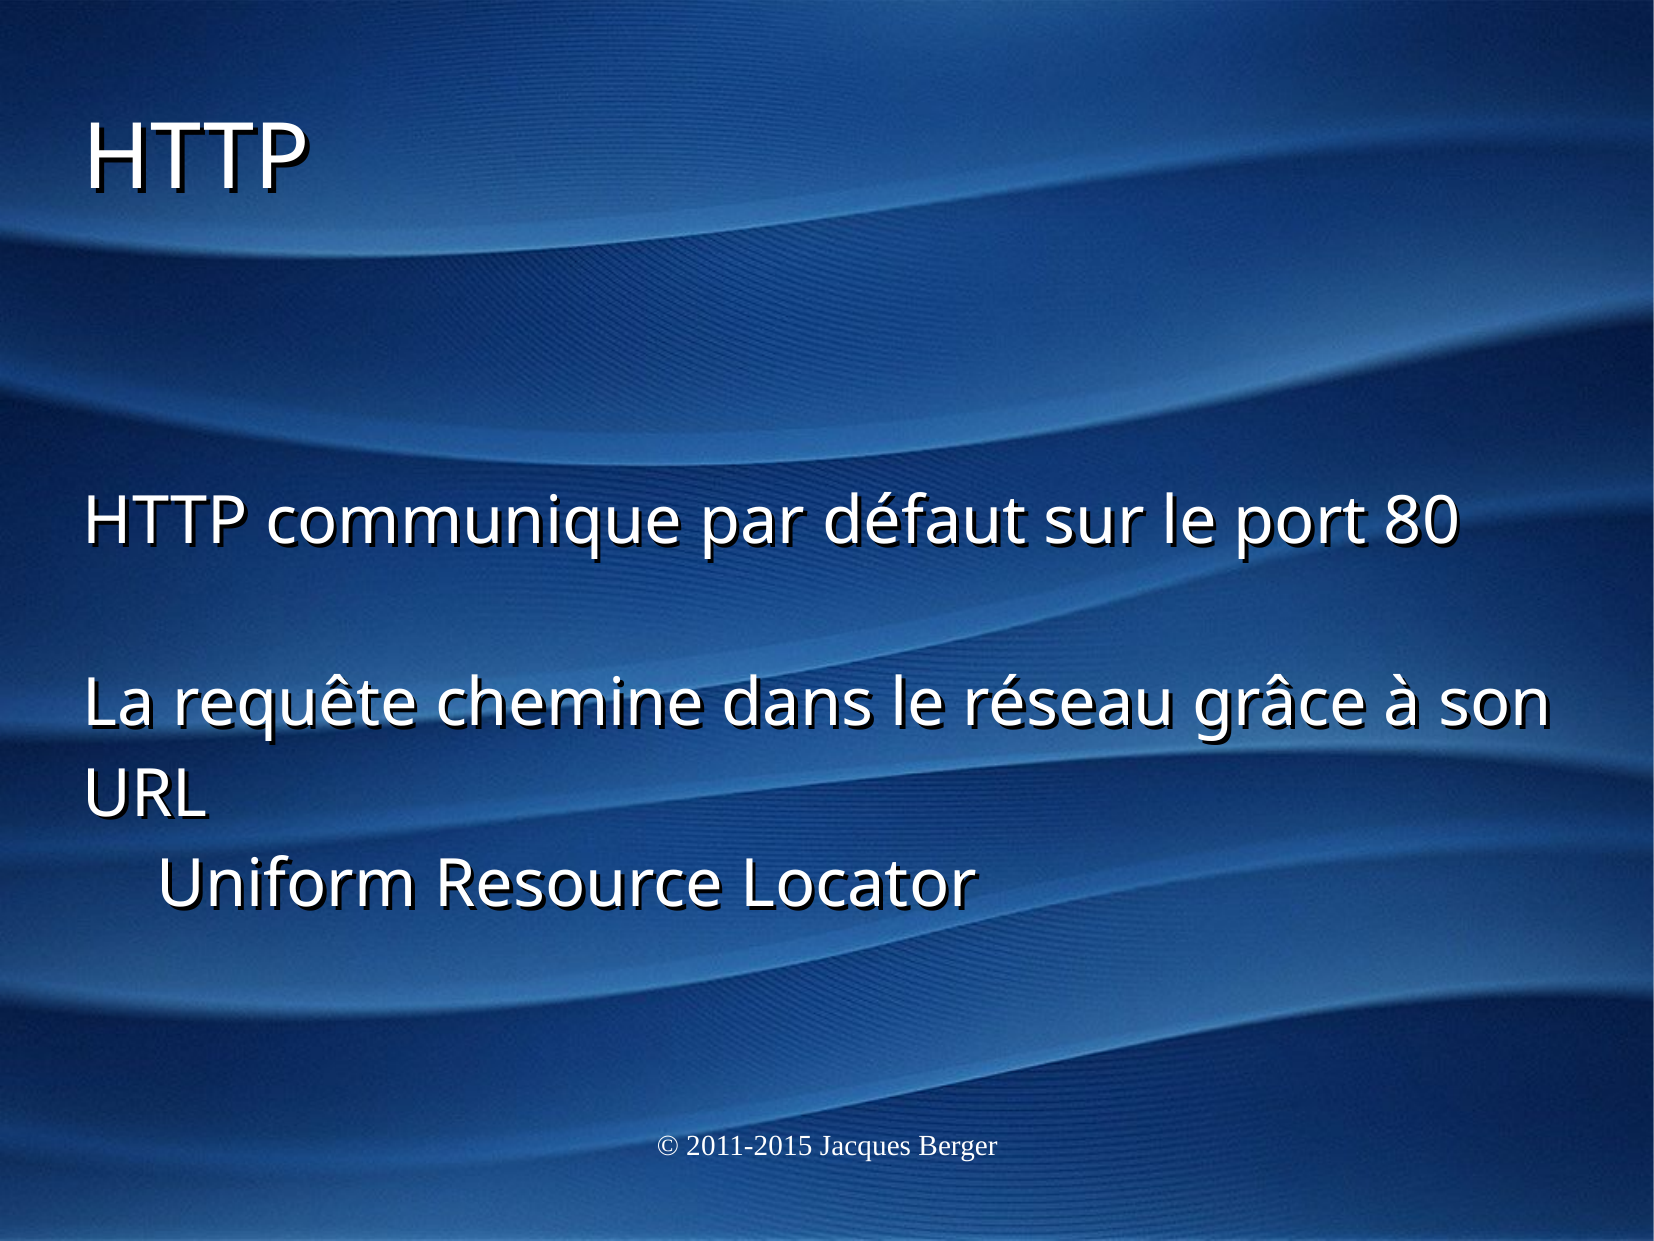

# HTTP
HTTP communique par défaut sur le port 80
La requête chemine dans le réseau grâce à son URL
	Uniform Resource Locator
© 2011-2015 Jacques Berger